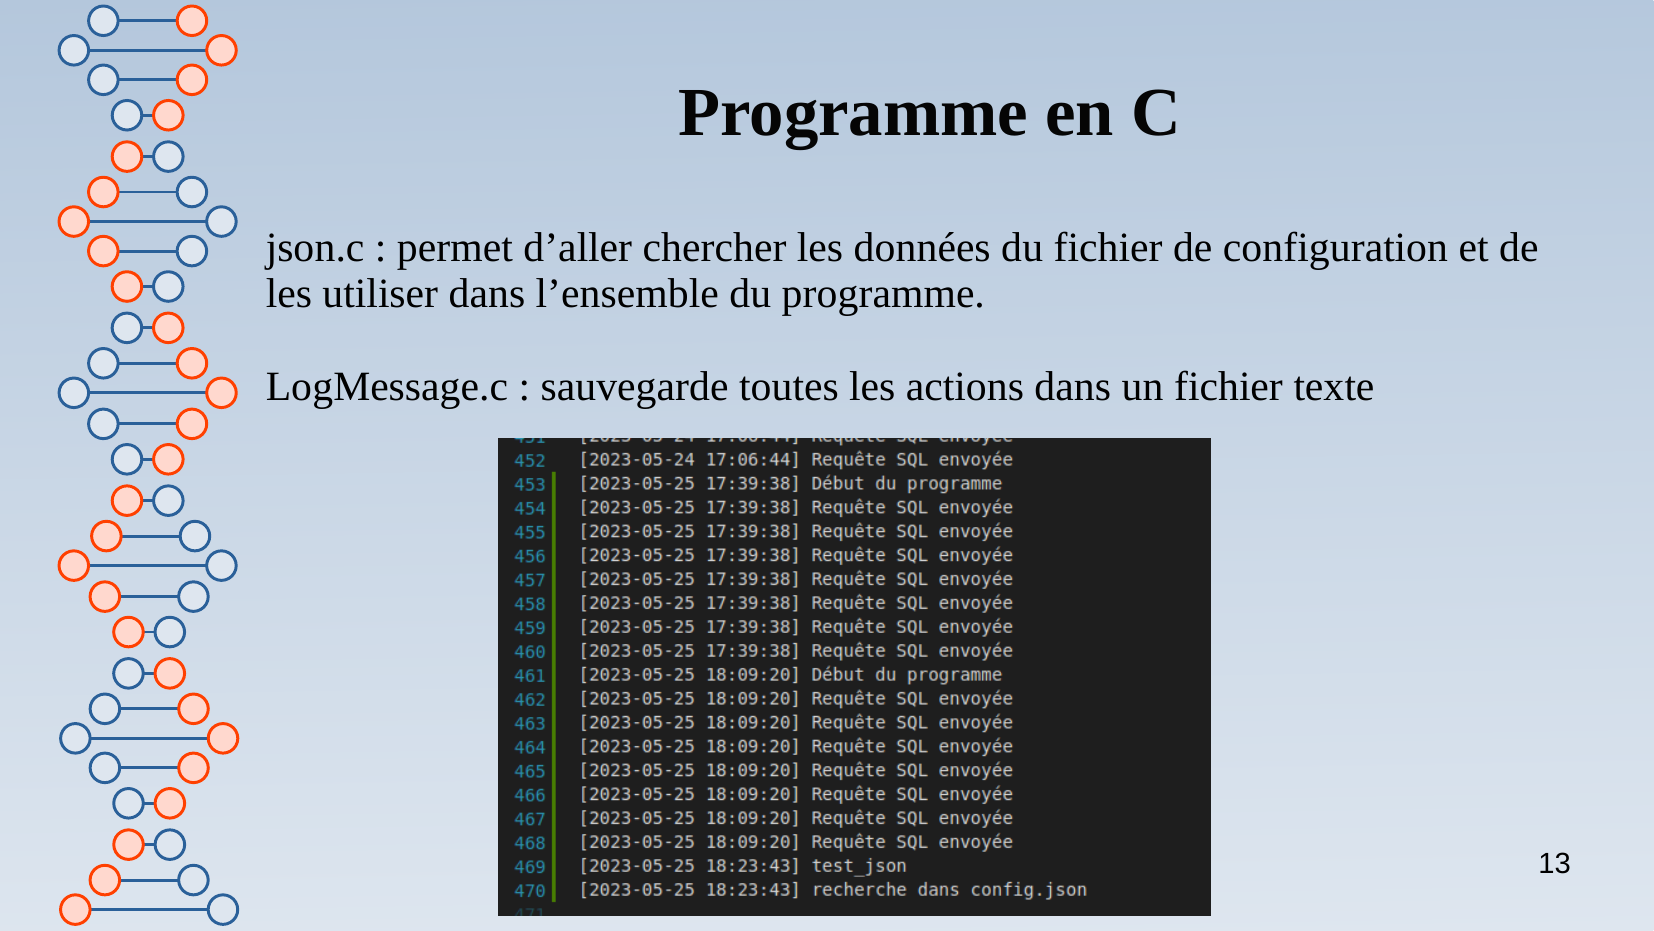

# Programme en C
json.c : permet d’aller chercher les données du fichier de configuration et de les utiliser dans l’ensemble du programme.
LogMessage.c : sauvegarde toutes les actions dans un fichier texte
13